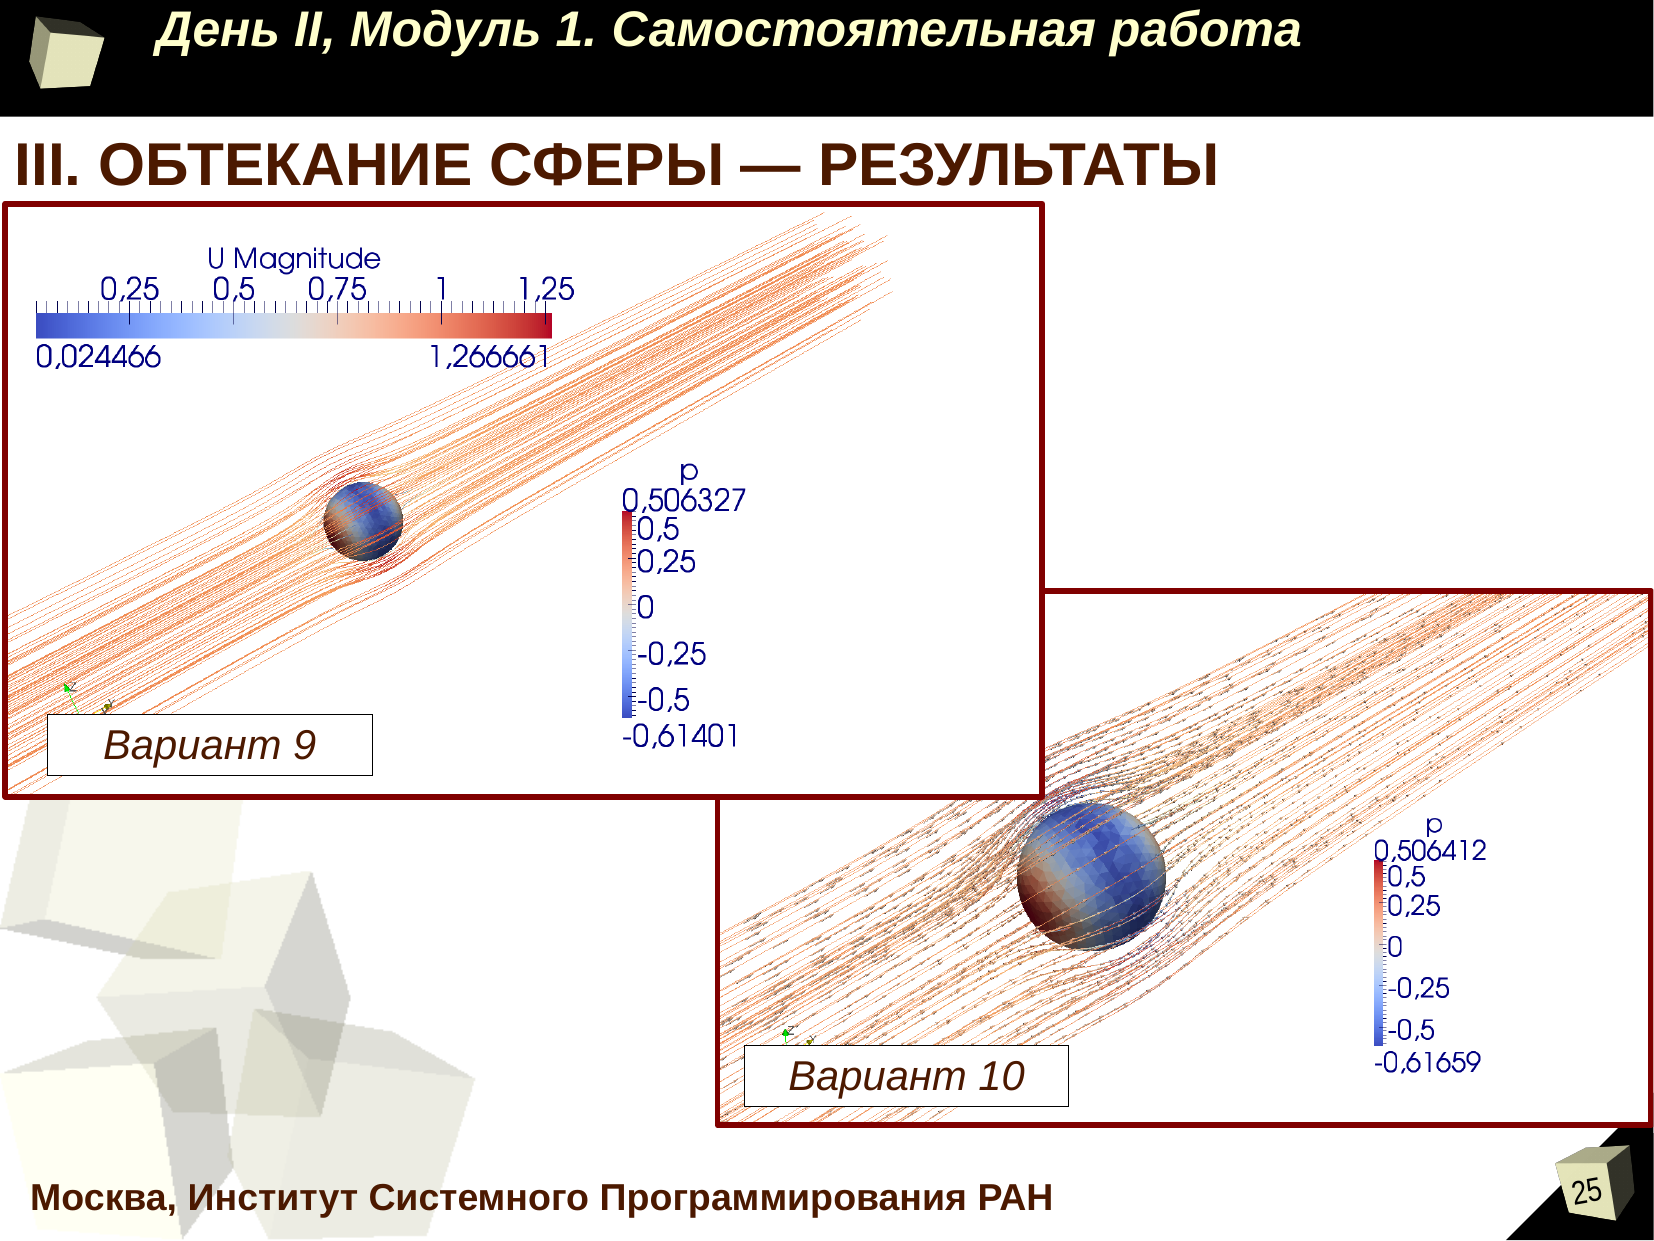

III. ОБТЕКАНИЕ СФЕРЫ — РЕЗУЛЬТАТЫ
Вариант 9
Вариант 10